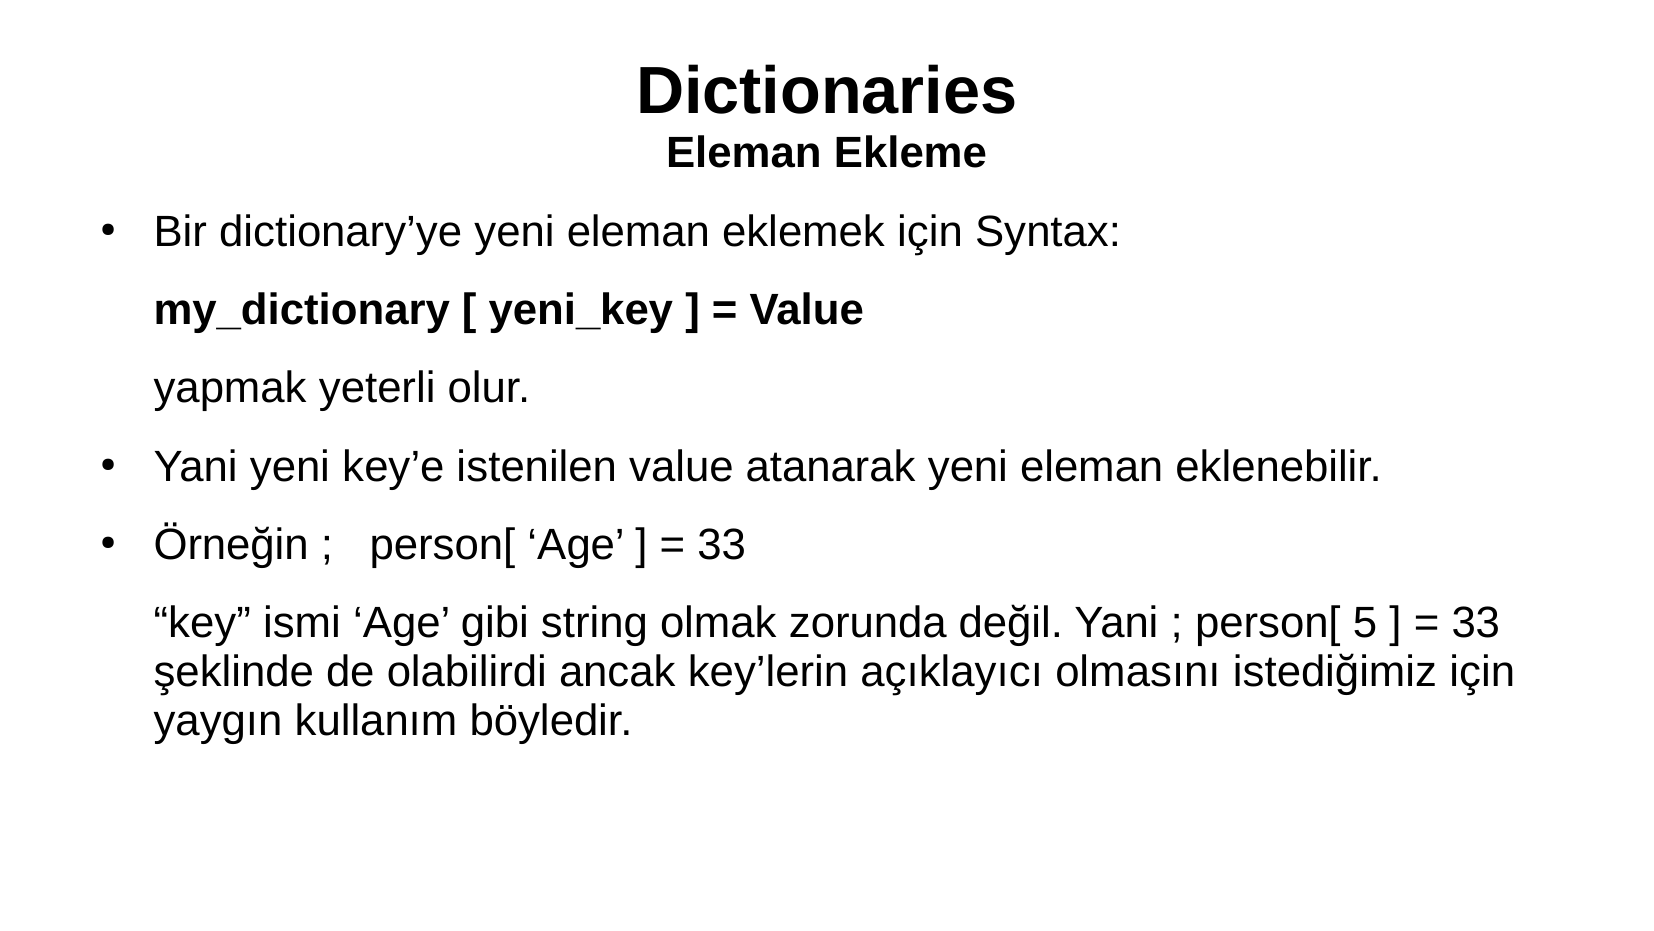

# Dictionaries Eleman Ekleme
Bir dictionary’ye yeni eleman eklemek için Syntax:
my_dictionary [ yeni_key ] = Value
yapmak yeterli olur.
Yani yeni key’e istenilen value atanarak yeni eleman eklenebilir.
Örneğin ; person[ ‘Age’ ] = 33
“key” ismi ‘Age’ gibi string olmak zorunda değil. Yani ; person[ 5 ] = 33 şeklinde de olabilirdi ancak key’lerin açıklayıcı olmasını istediğimiz için yaygın kullanım böyledir.